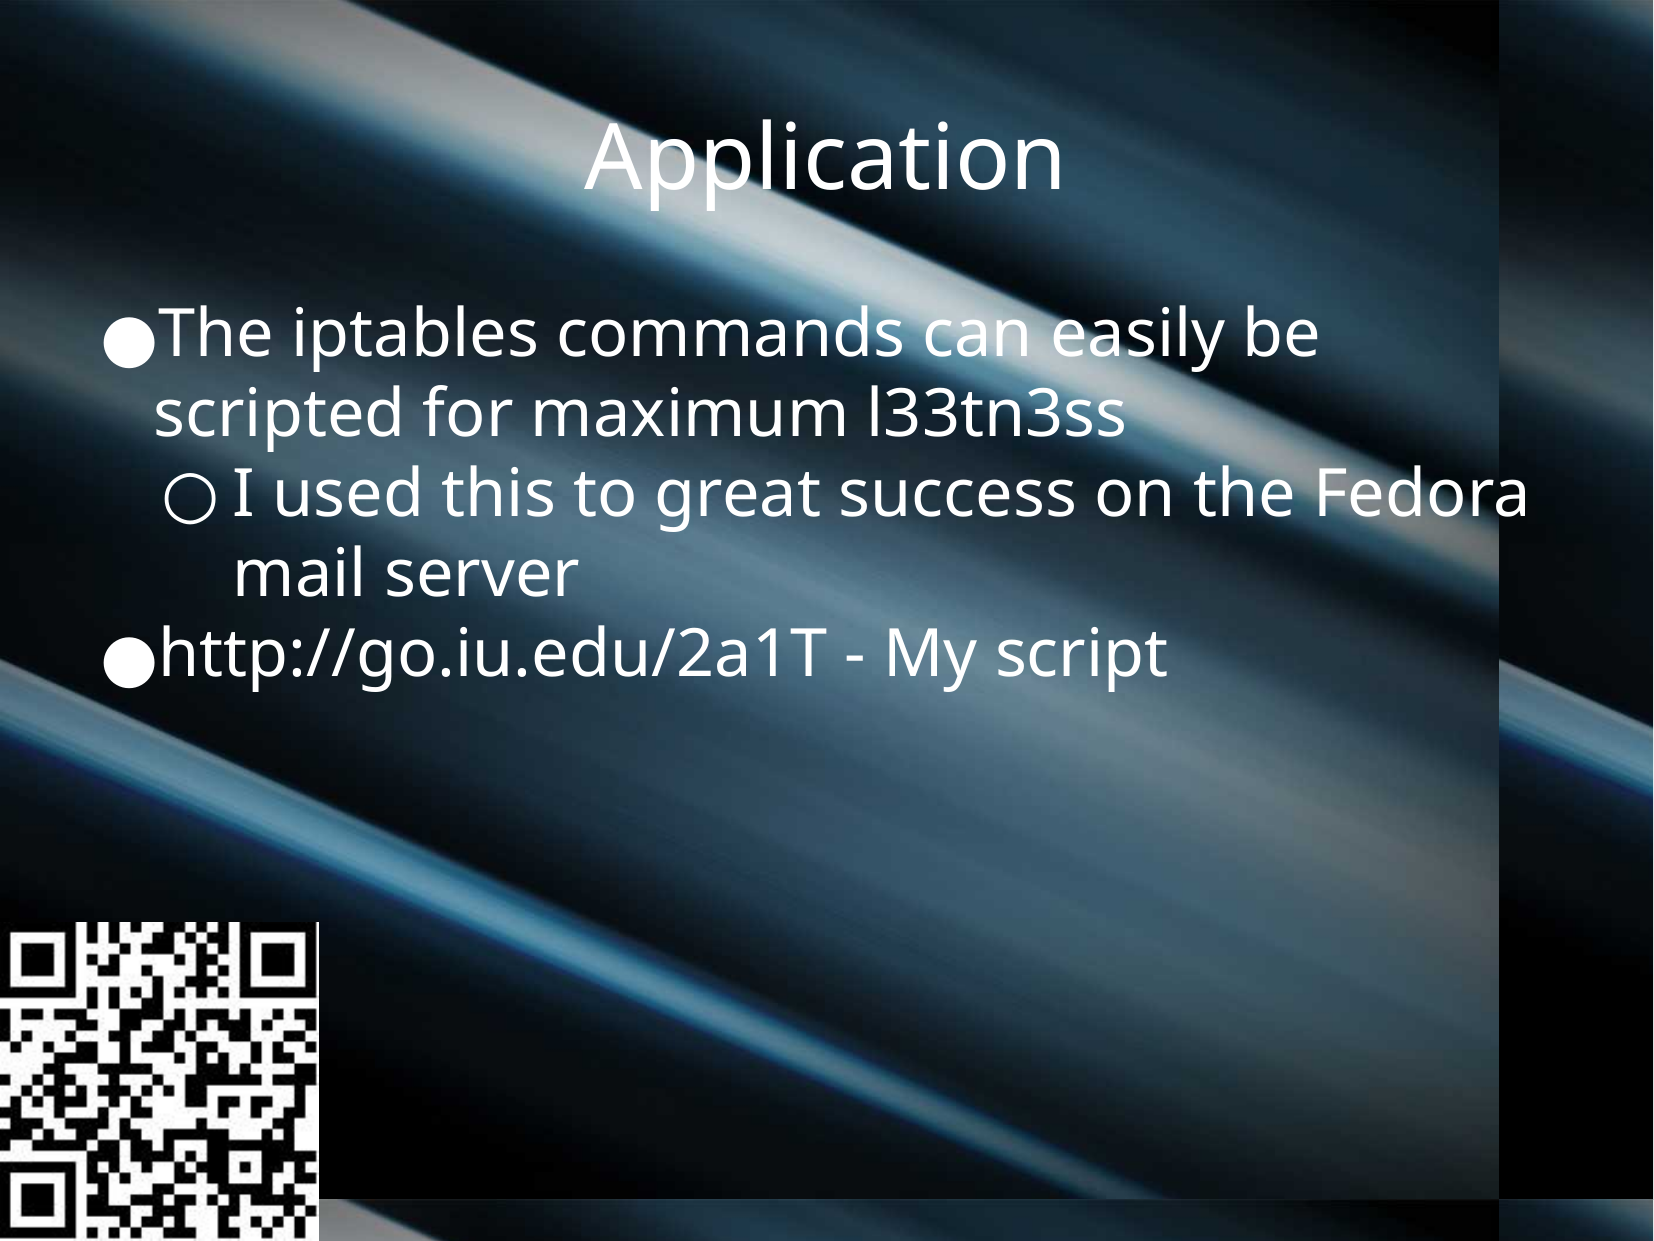

Application
The iptables commands can easily be scripted for maximum l33tn3ss
I used this to great success on the Fedora mail server
http://go.iu.edu/2a1T - My script